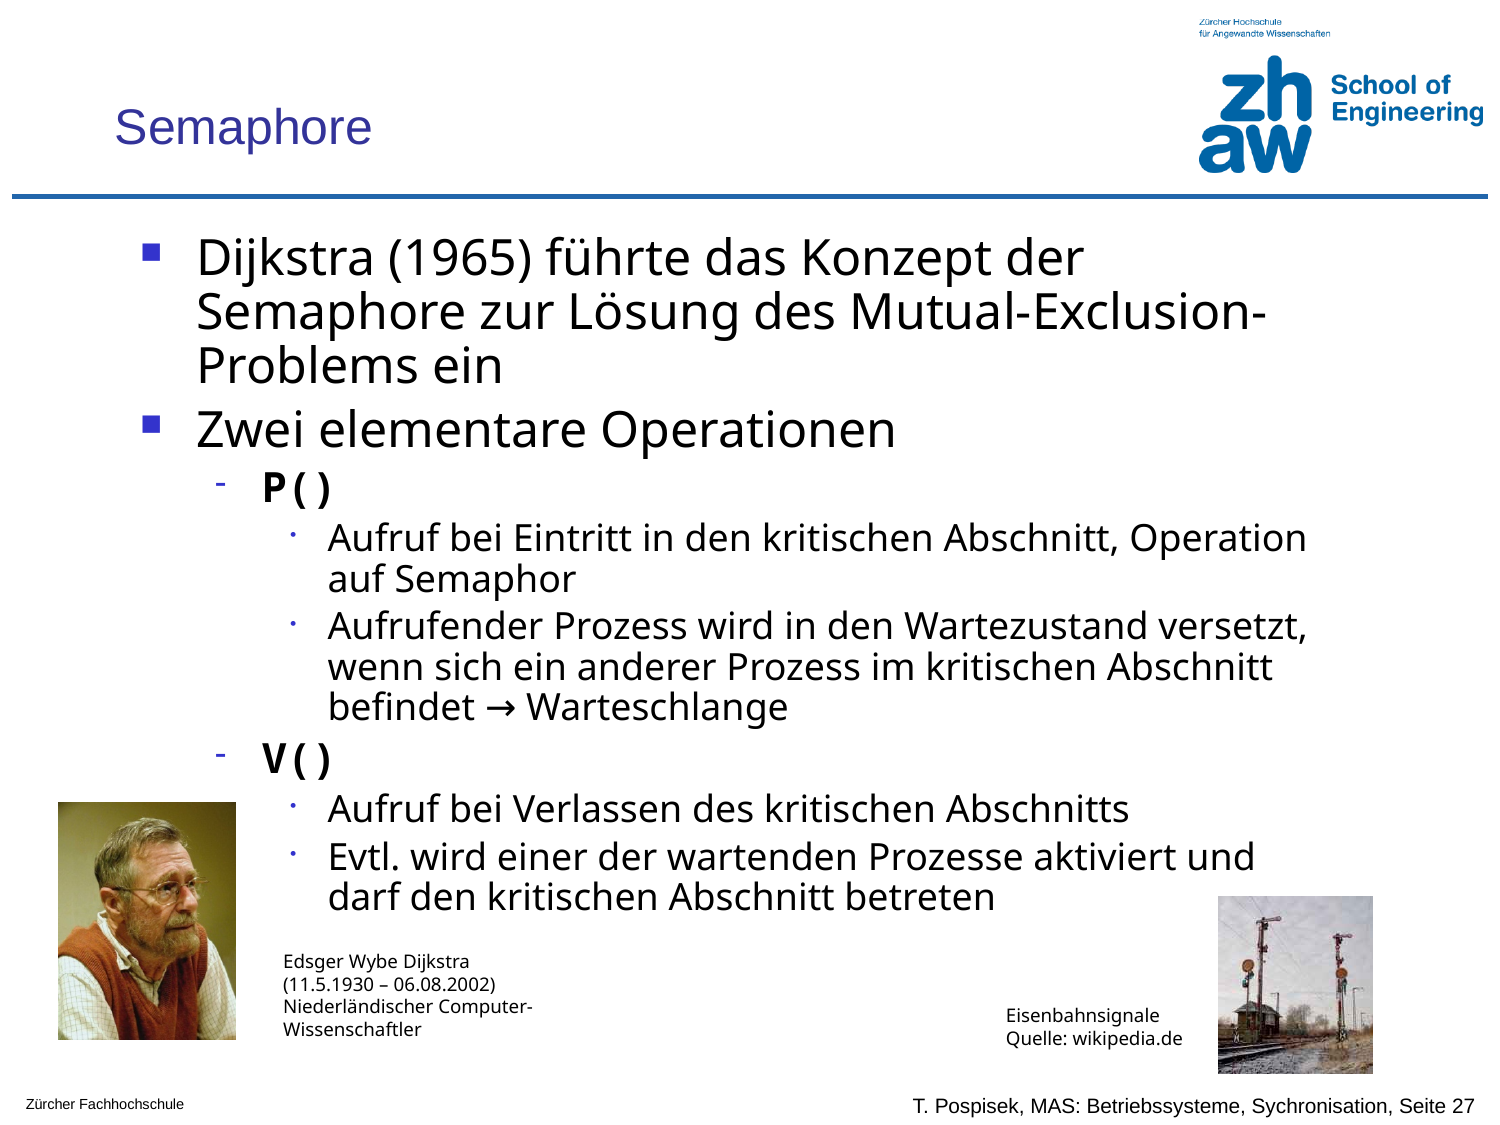

# Semaphore
Dijkstra (1965) führte das Konzept der Semaphore zur Lösung des Mutual-Exclusion-Problems ein
Zwei elementare Operationen
P()
Aufruf bei Eintritt in den kritischen Abschnitt, Operation auf Semaphor
Aufrufender Prozess wird in den Wartezustand versetzt, wenn sich ein anderer Prozess im kritischen Abschnitt befindet → Warteschlange
V()
Aufruf bei Verlassen des kritischen Abschnitts
Evtl. wird einer der wartenden Prozesse aktiviert und darf den kritischen Abschnitt betreten
Edsger Wybe Dijkstra (11.5.1930 – 06.08.2002)
Niederländischer Computer-Wissenschaftler
Eisenbahnsignale
Quelle: wikipedia.de